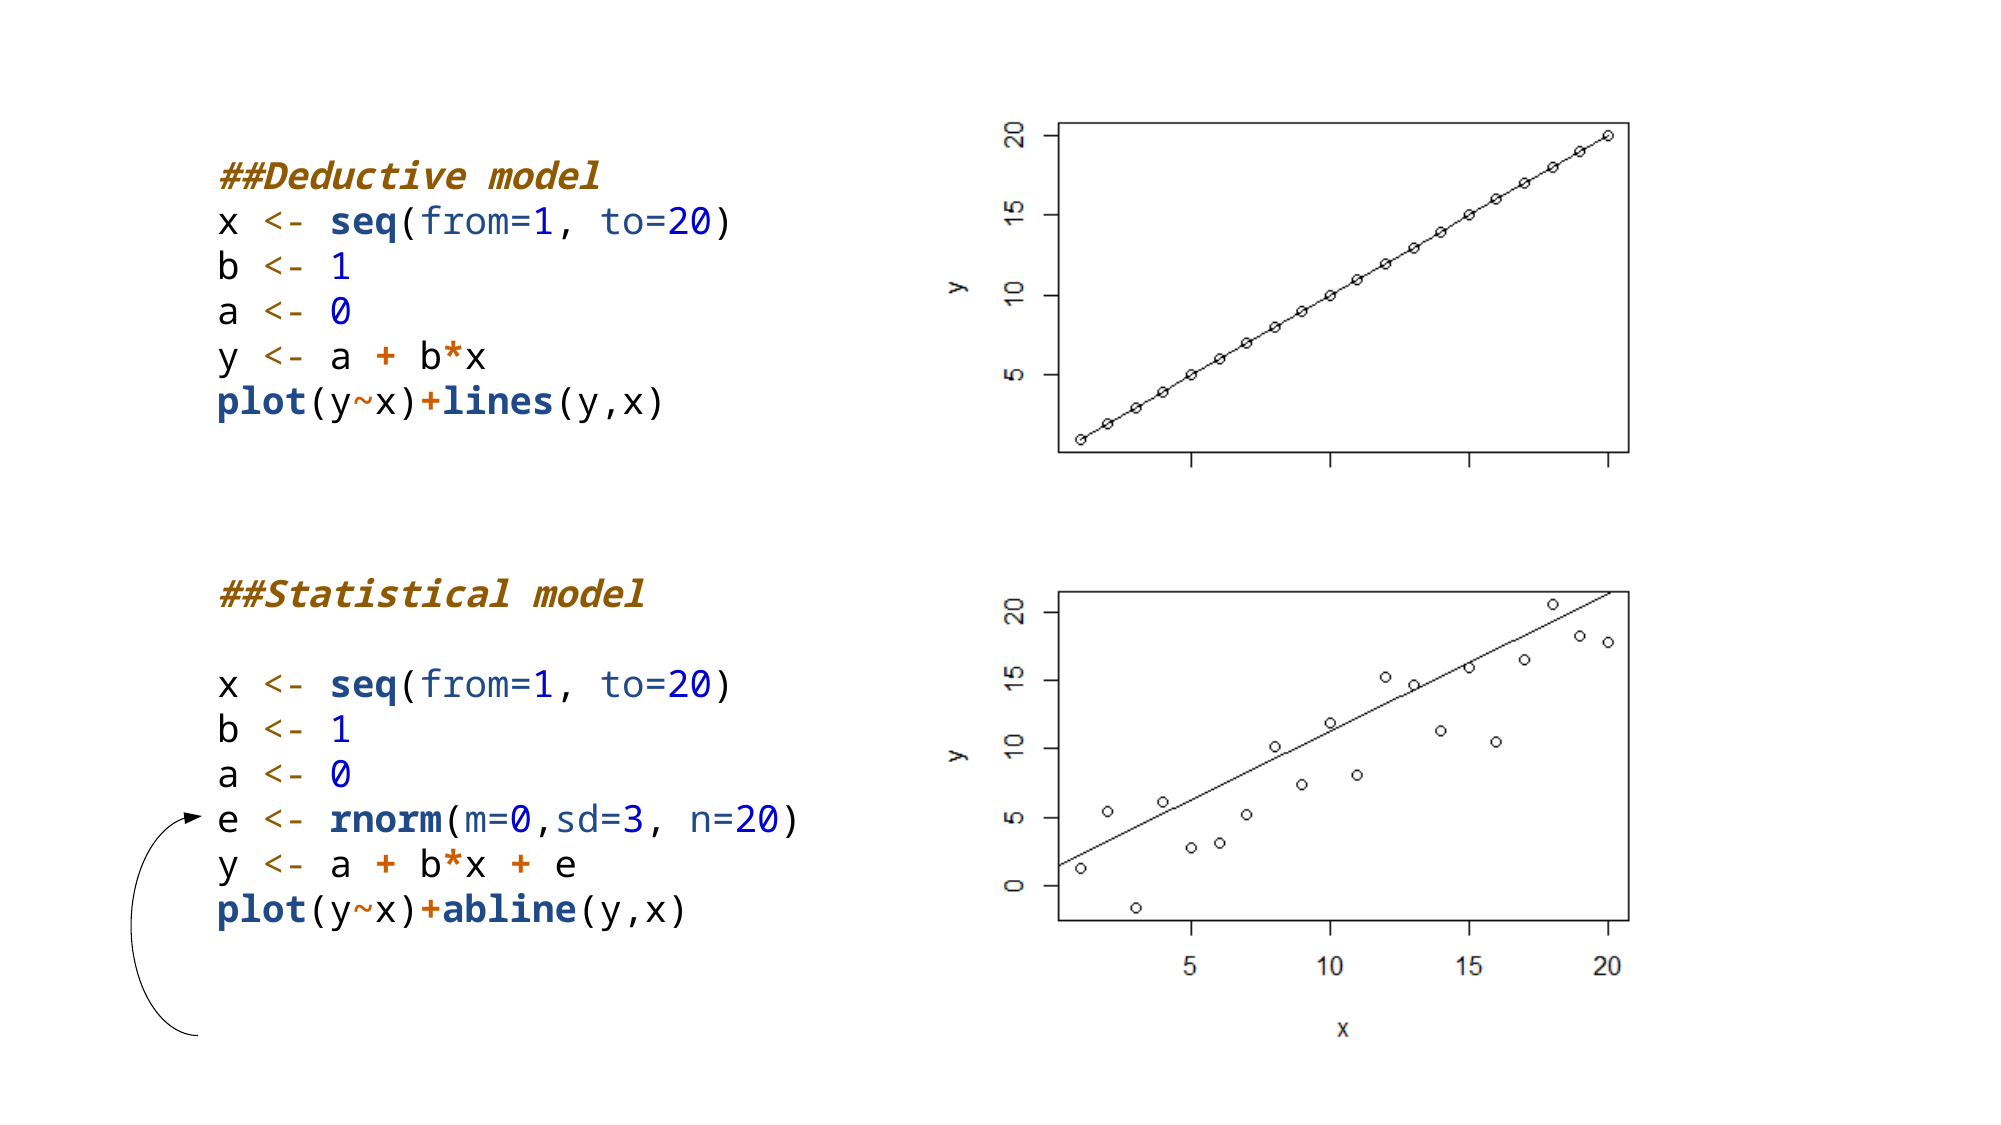

##Deductive model
x <- seq(from=1, to=20)
b <- 1
a <- 0
y <- a + b*x
plot(y~x)+lines(y,x)
##Statistical model
x <- seq(from=1, to=20)
b <- 1
a <- 0
e <- rnorm(m=0,sd=3, n=20)
y <- a + b*x + e
plot(y~x)+abline(y,x)